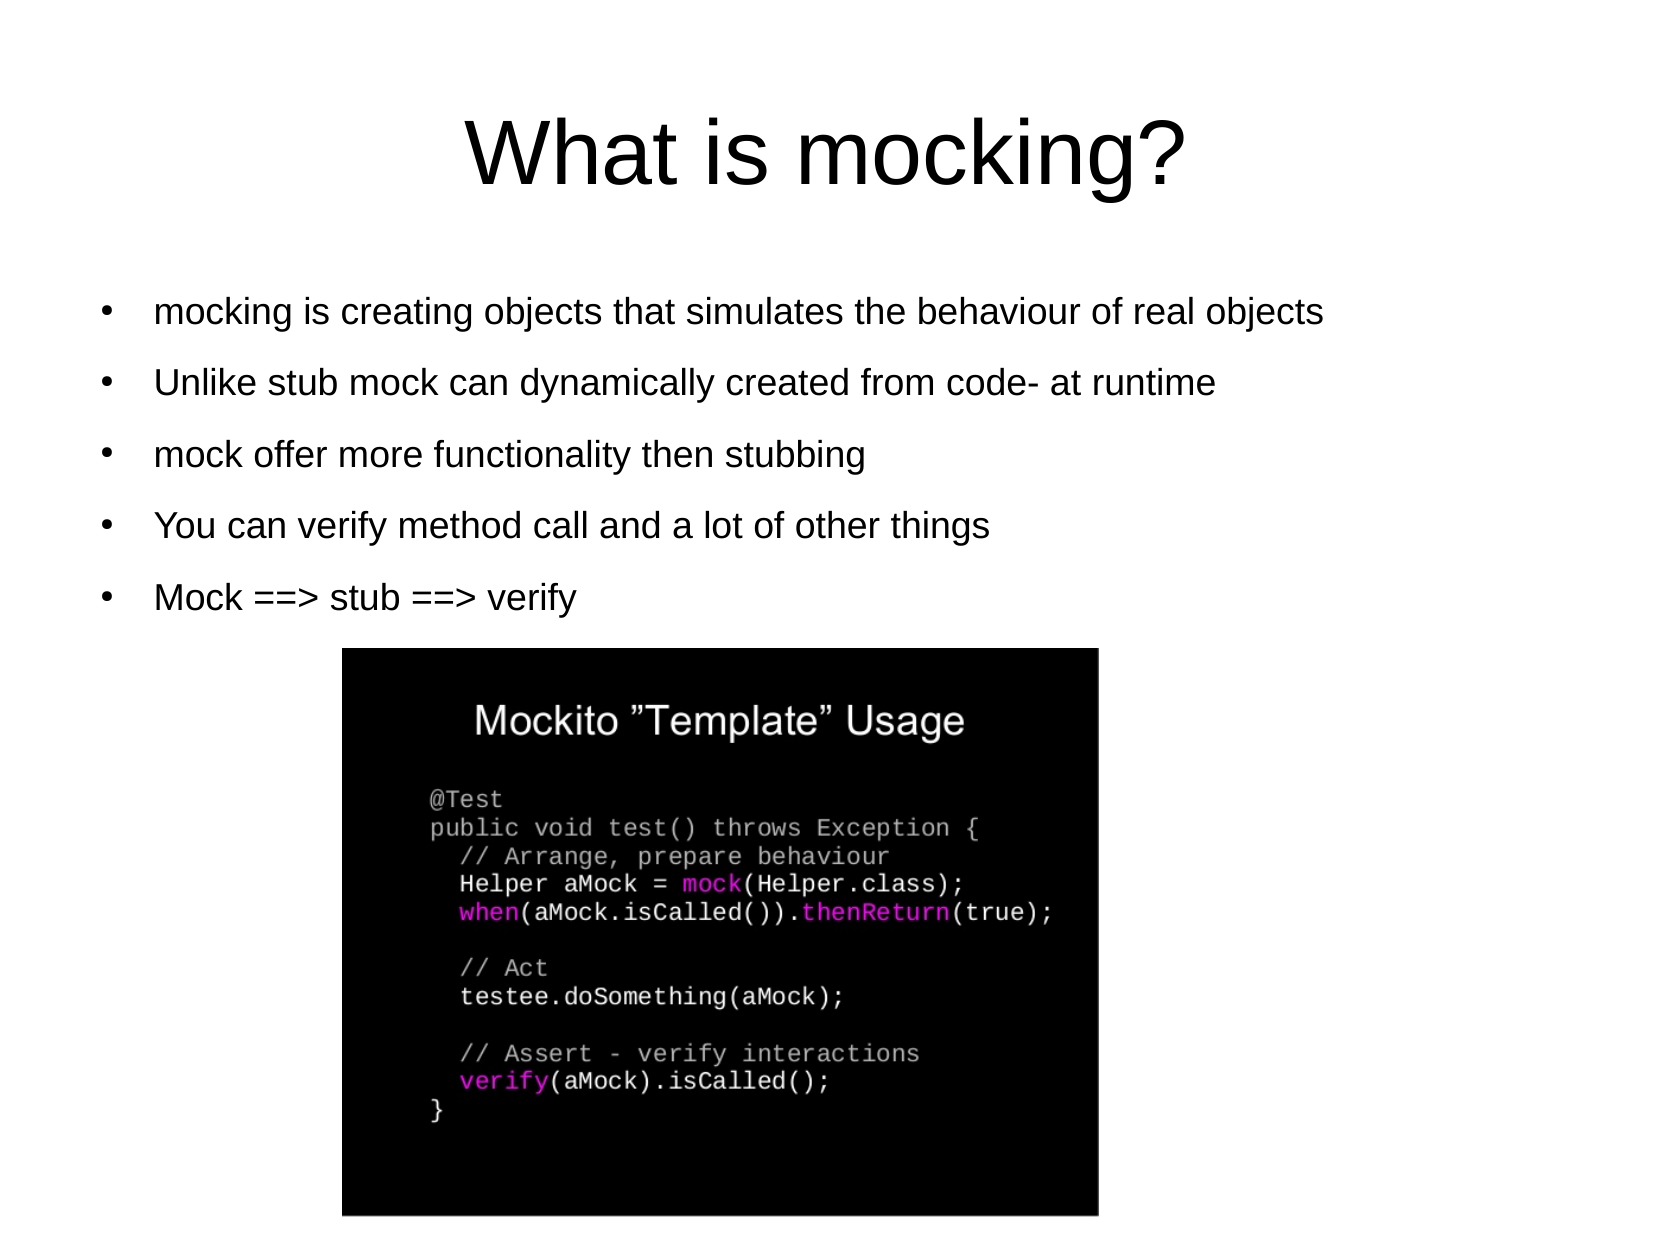

# What is mocking?
mocking is creating objects that simulates the behaviour of real objects
Unlike stub mock can dynamically created from code- at runtime
mock offer more functionality then stubbing
You can verify method call and a lot of other things
Mock ==> stub ==> verify